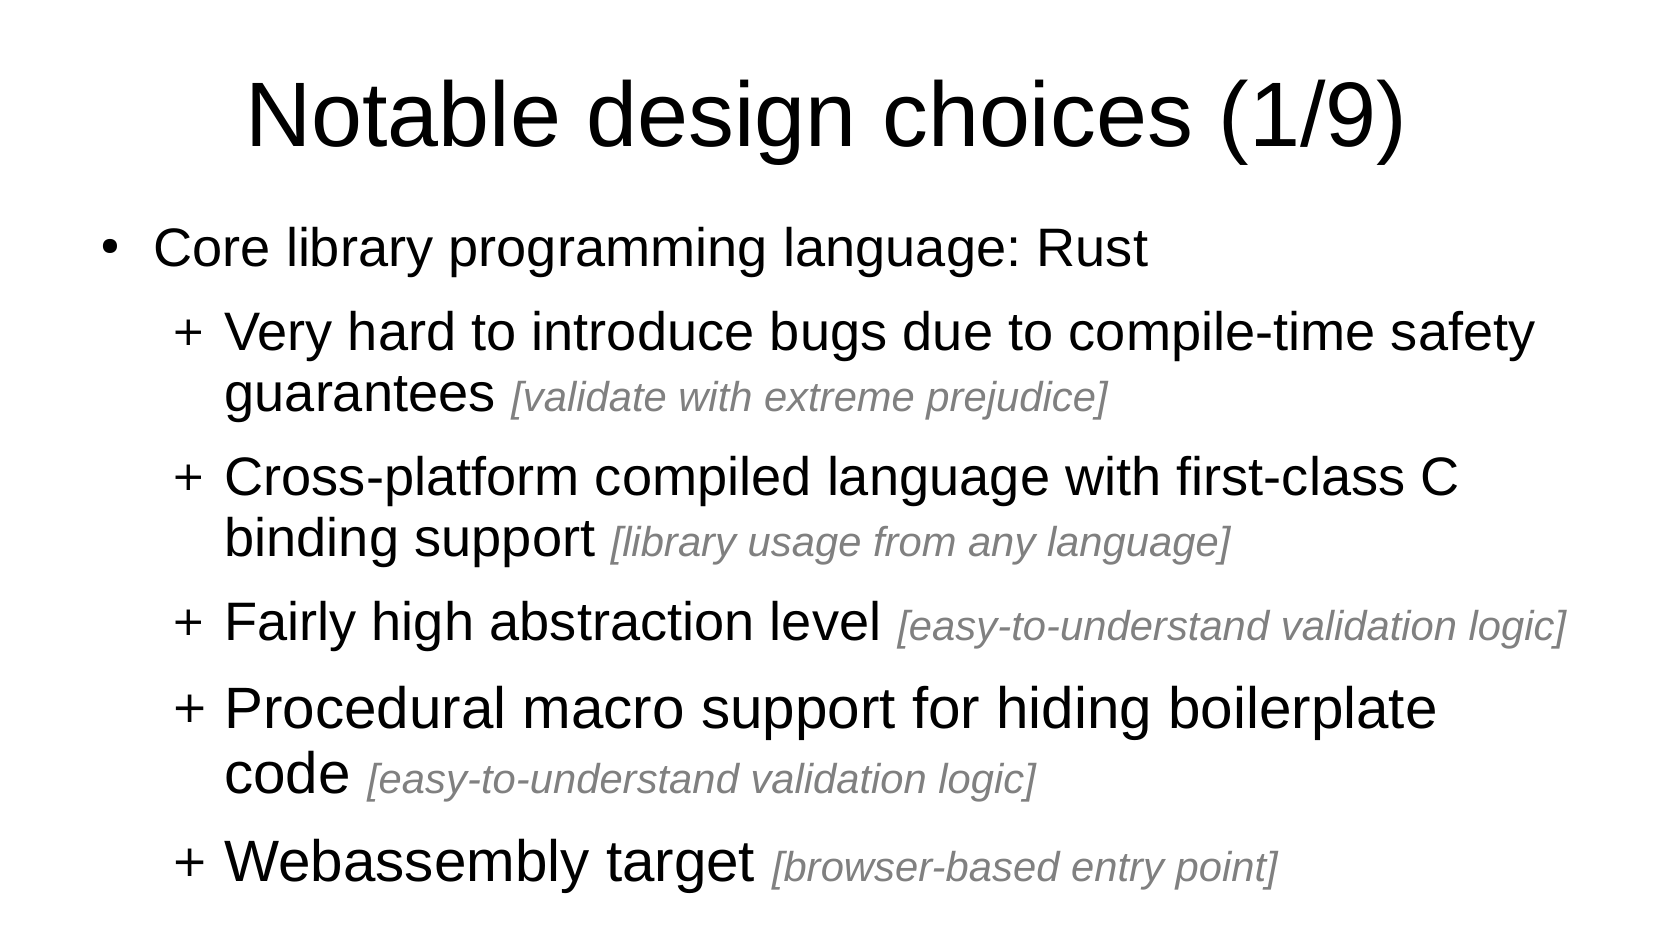

Notable design choices (1/9)
# Core library programming language: Rust
Very hard to introduce bugs due to compile-time safety guarantees [validate with extreme prejudice]
Cross-platform compiled language with first-class C binding support [library usage from any language]
Fairly high abstraction level [easy-to-understand validation logic]
Procedural macro support for hiding boilerplate code [easy-to-understand validation logic]
Webassembly target [browser-based entry point]